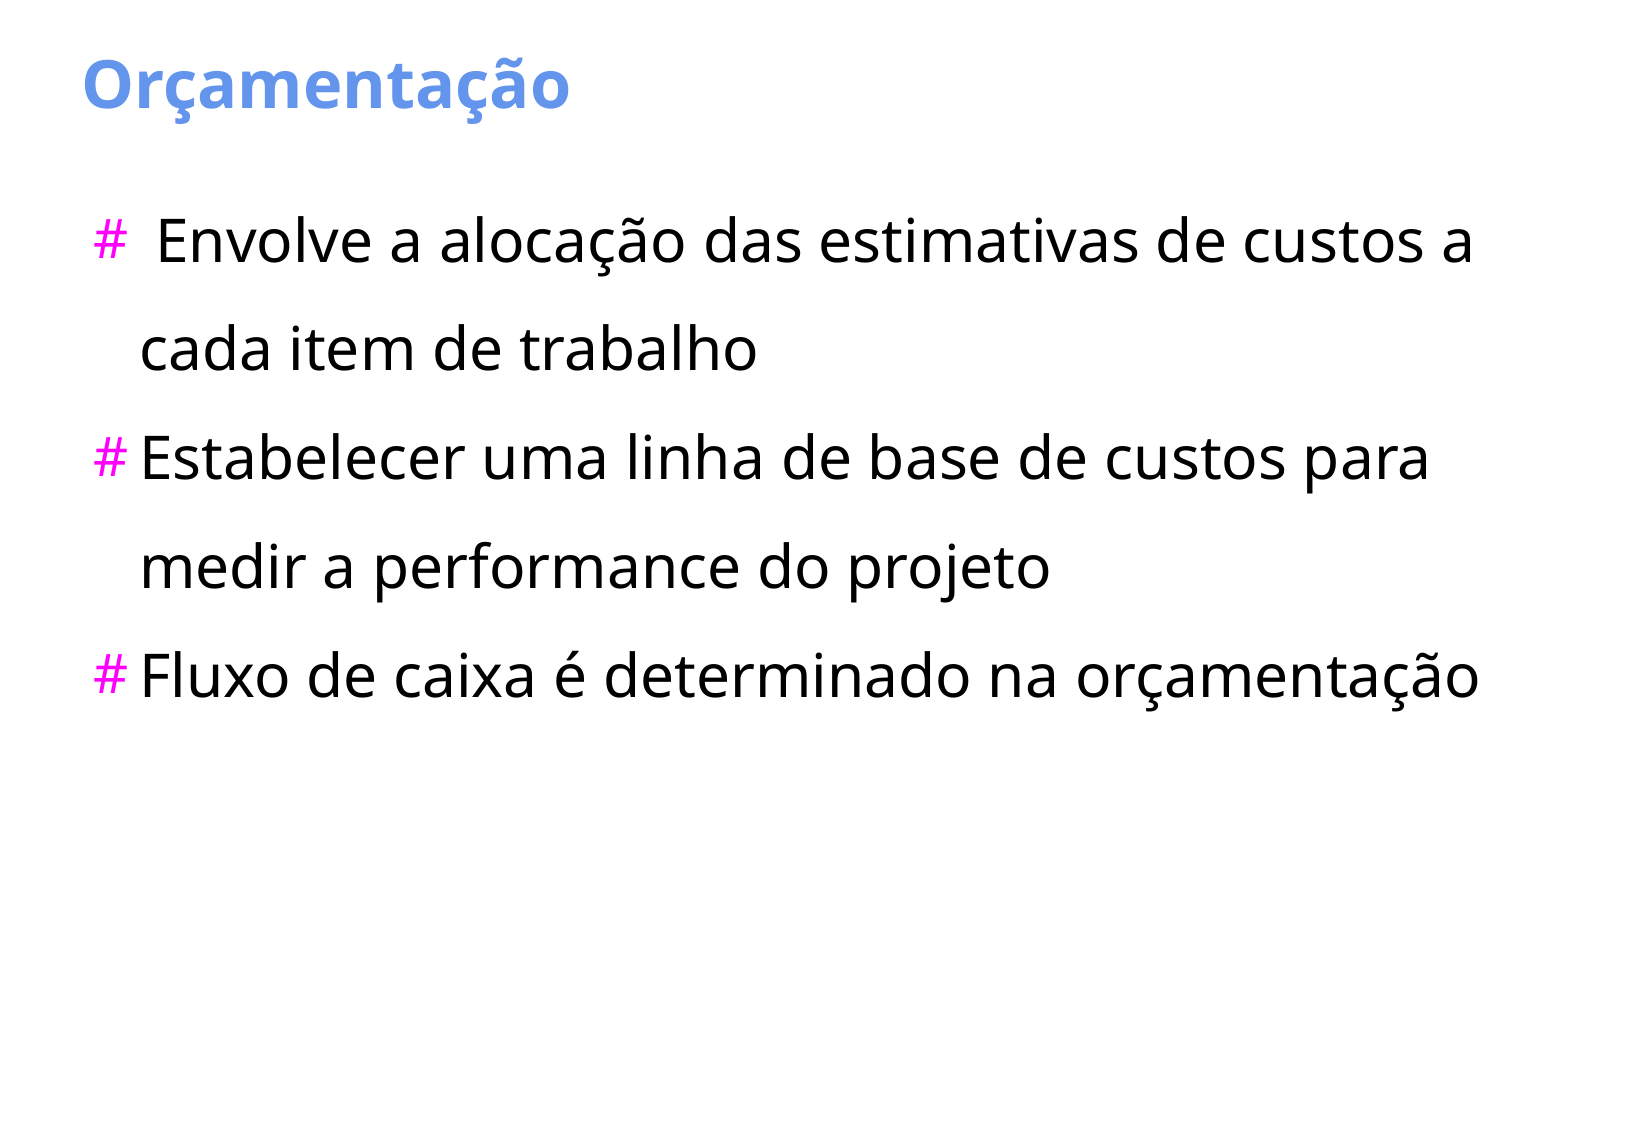

# Orçamentação
 Envolve a alocação das estimativas de custos a cada item de trabalho
Estabelecer uma linha de base de custos para medir a performance do projeto
Fluxo de caixa é determinado na orçamentação